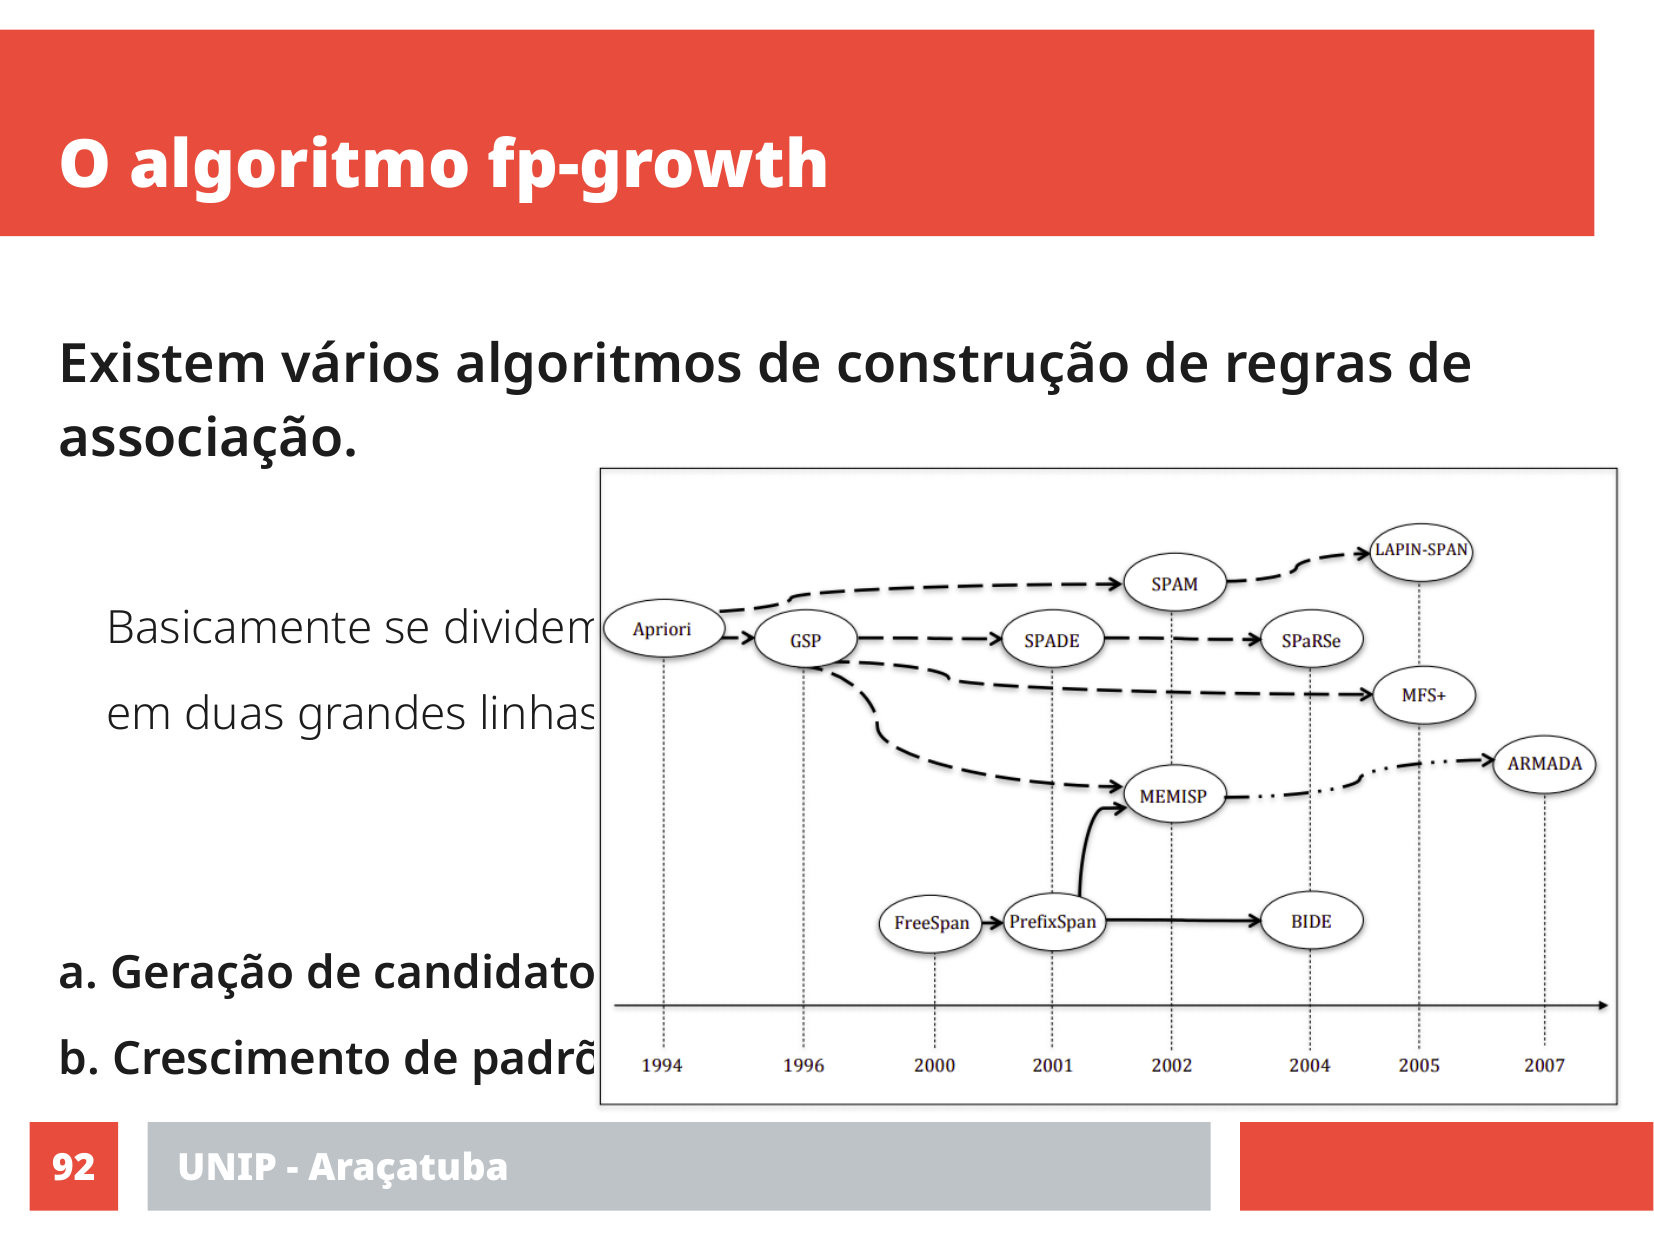

# O algoritmo fp-growth
Existem vários algoritmos de construção de regras de associação.
Basicamente se dividem
em duas grandes linhas.
a. Geração de candidatos
b. Crescimento de padrões
92
UNIP - Araçatuba